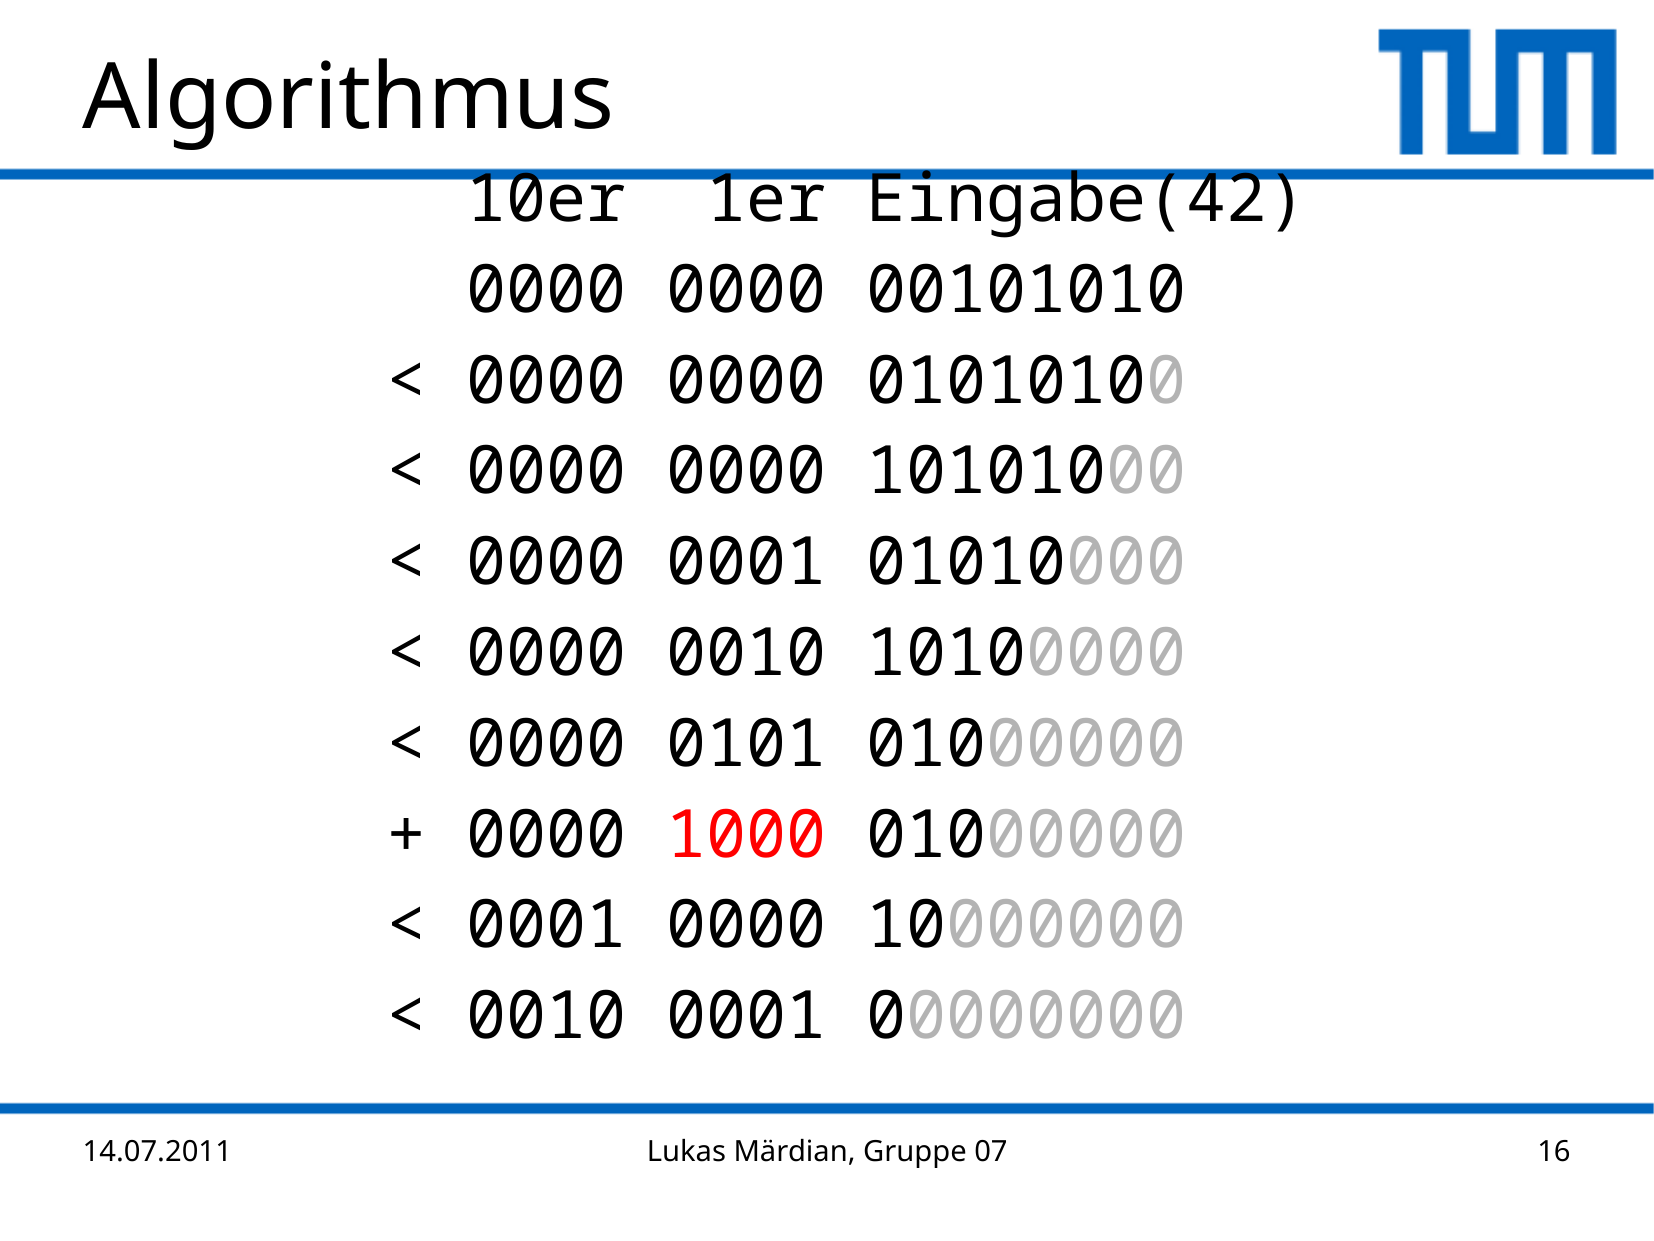

# Algorithmus
 10er 1er Eingabe(42)
 0000 0000 00101010
< 0000 0000 01010100
< 0000 0000 10101000
< 0000 0001 01010000
< 0000 0010 10100000
< 0000 0101 01000000
+ 0000 1000 01000000
< 0001 0000 10000000
< 0010 0001 00000000
14.07.2011
Lukas Märdian, Gruppe 07
16